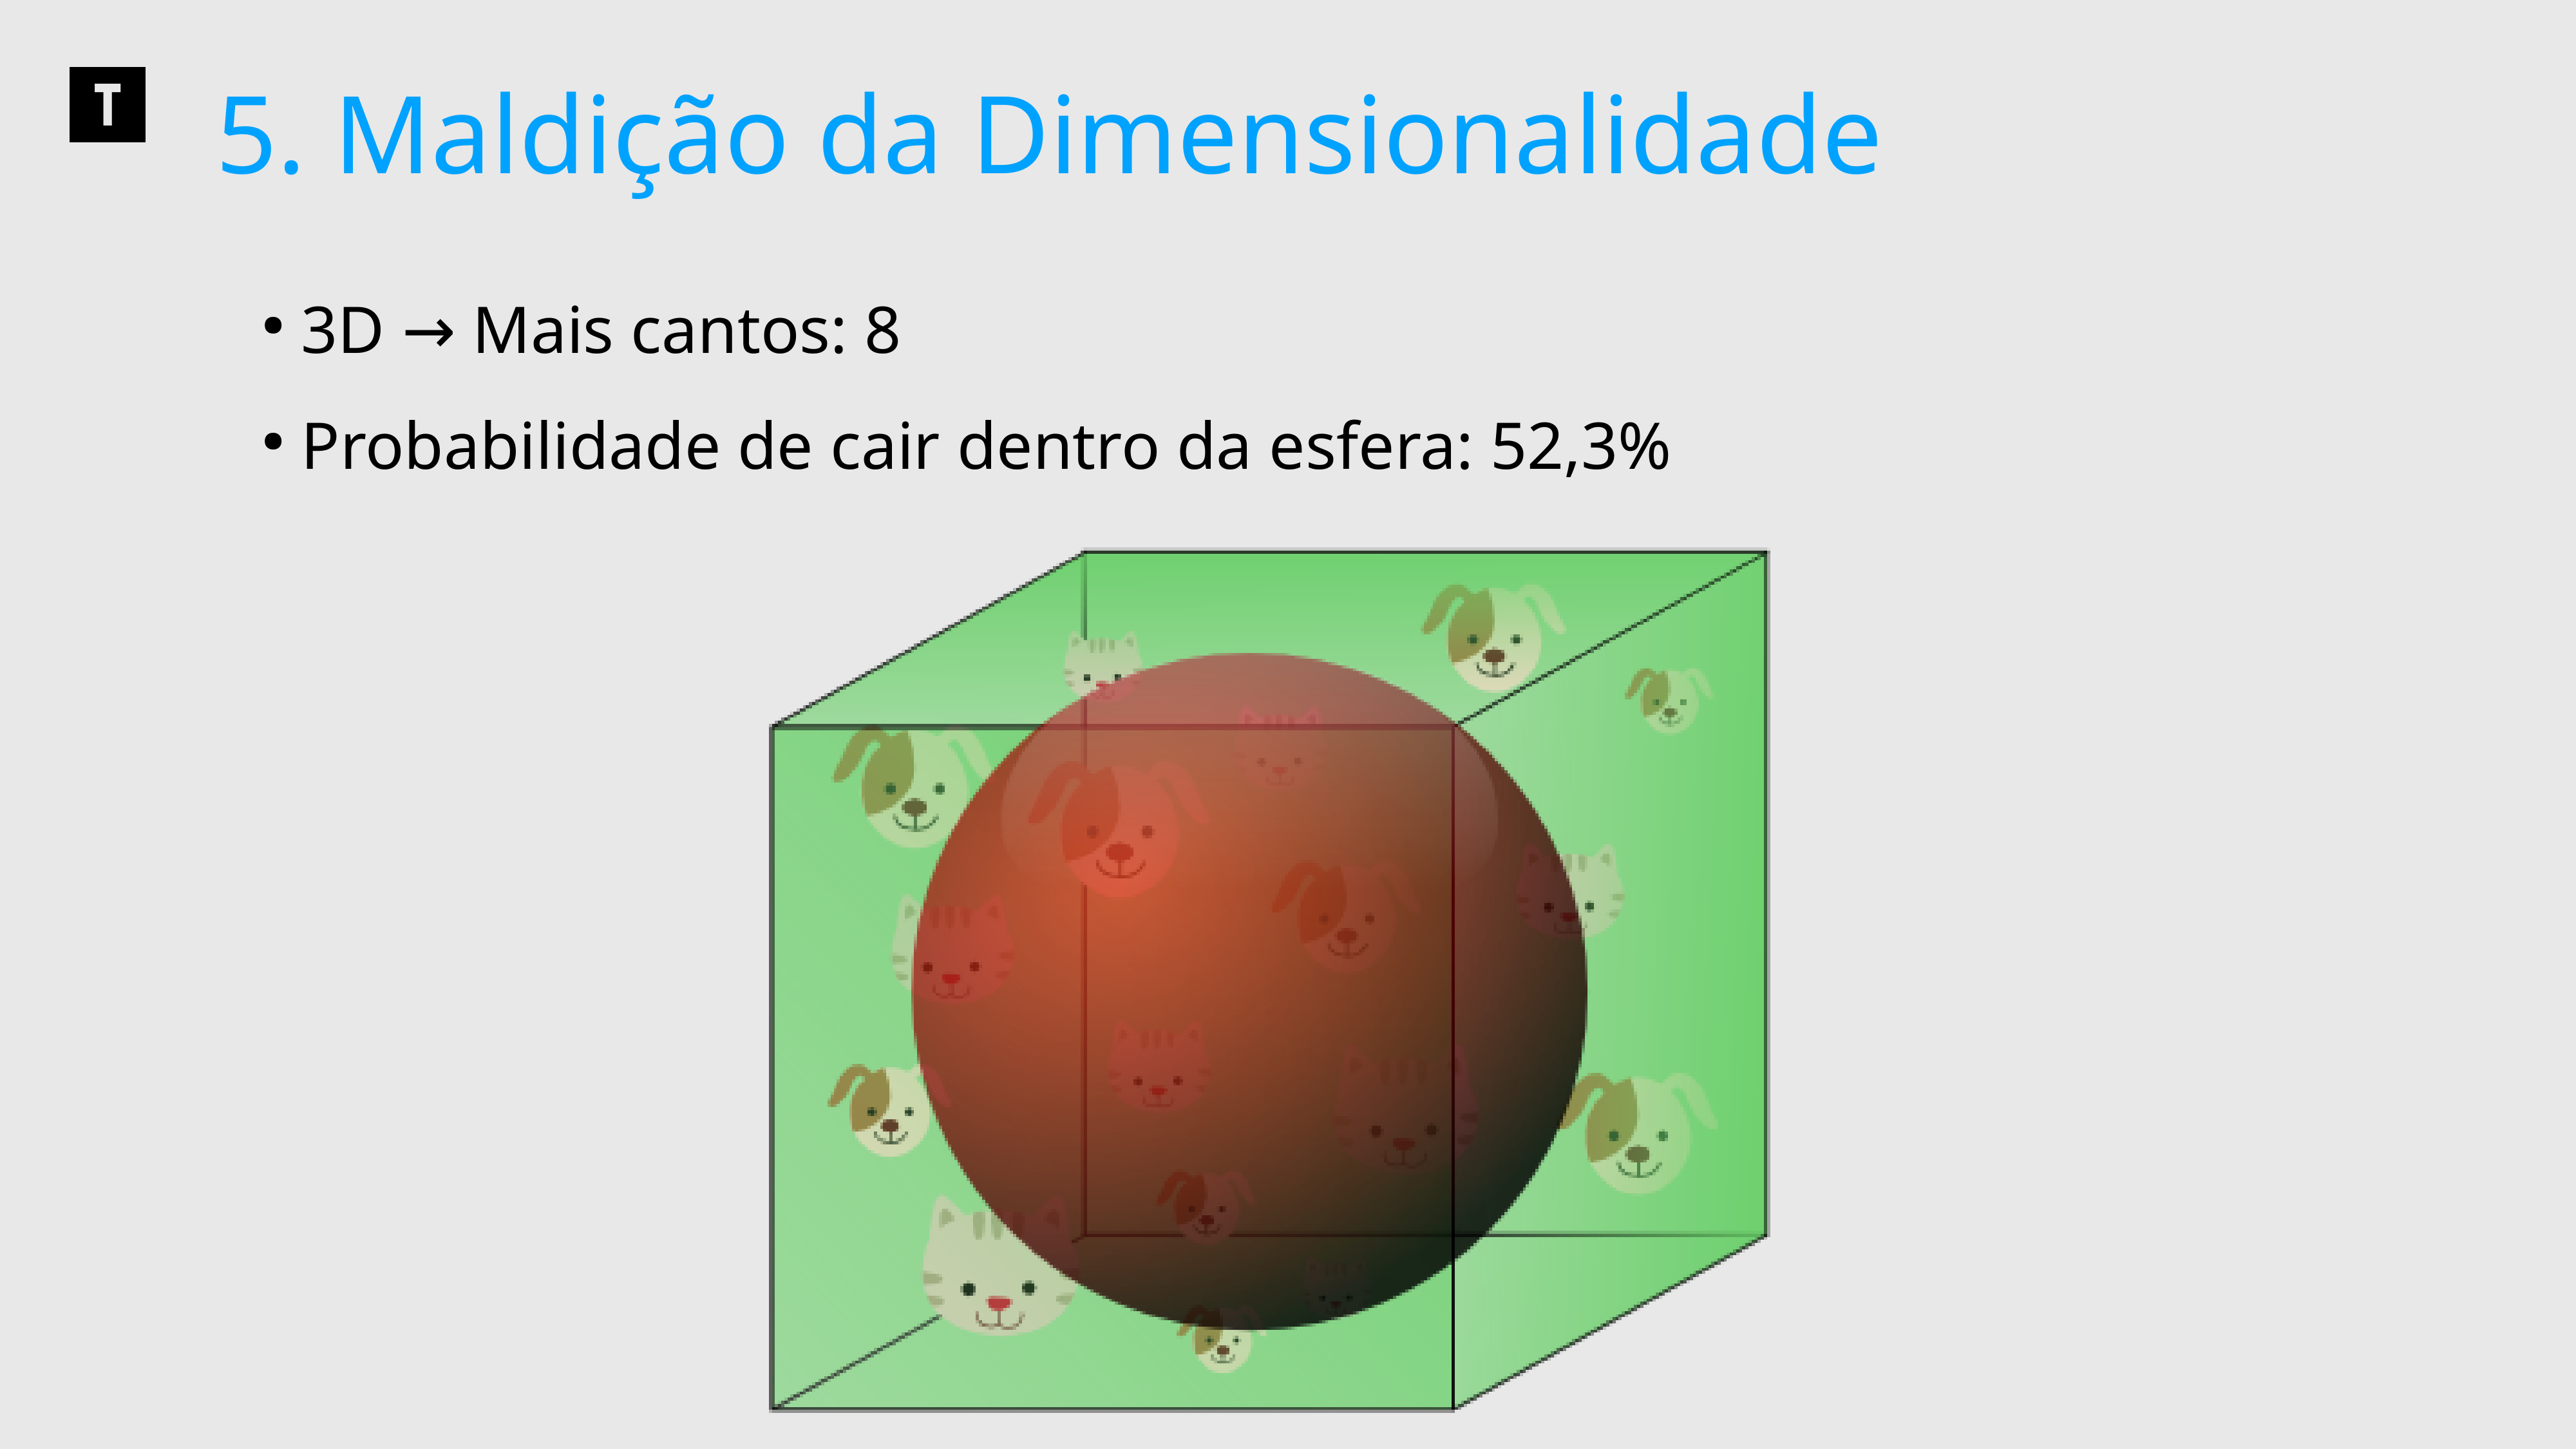

5. Maldição da Dimensionalidade
 3D → Mais cantos: 8
 Probabilidade de cair dentro da esfera: 52,3%